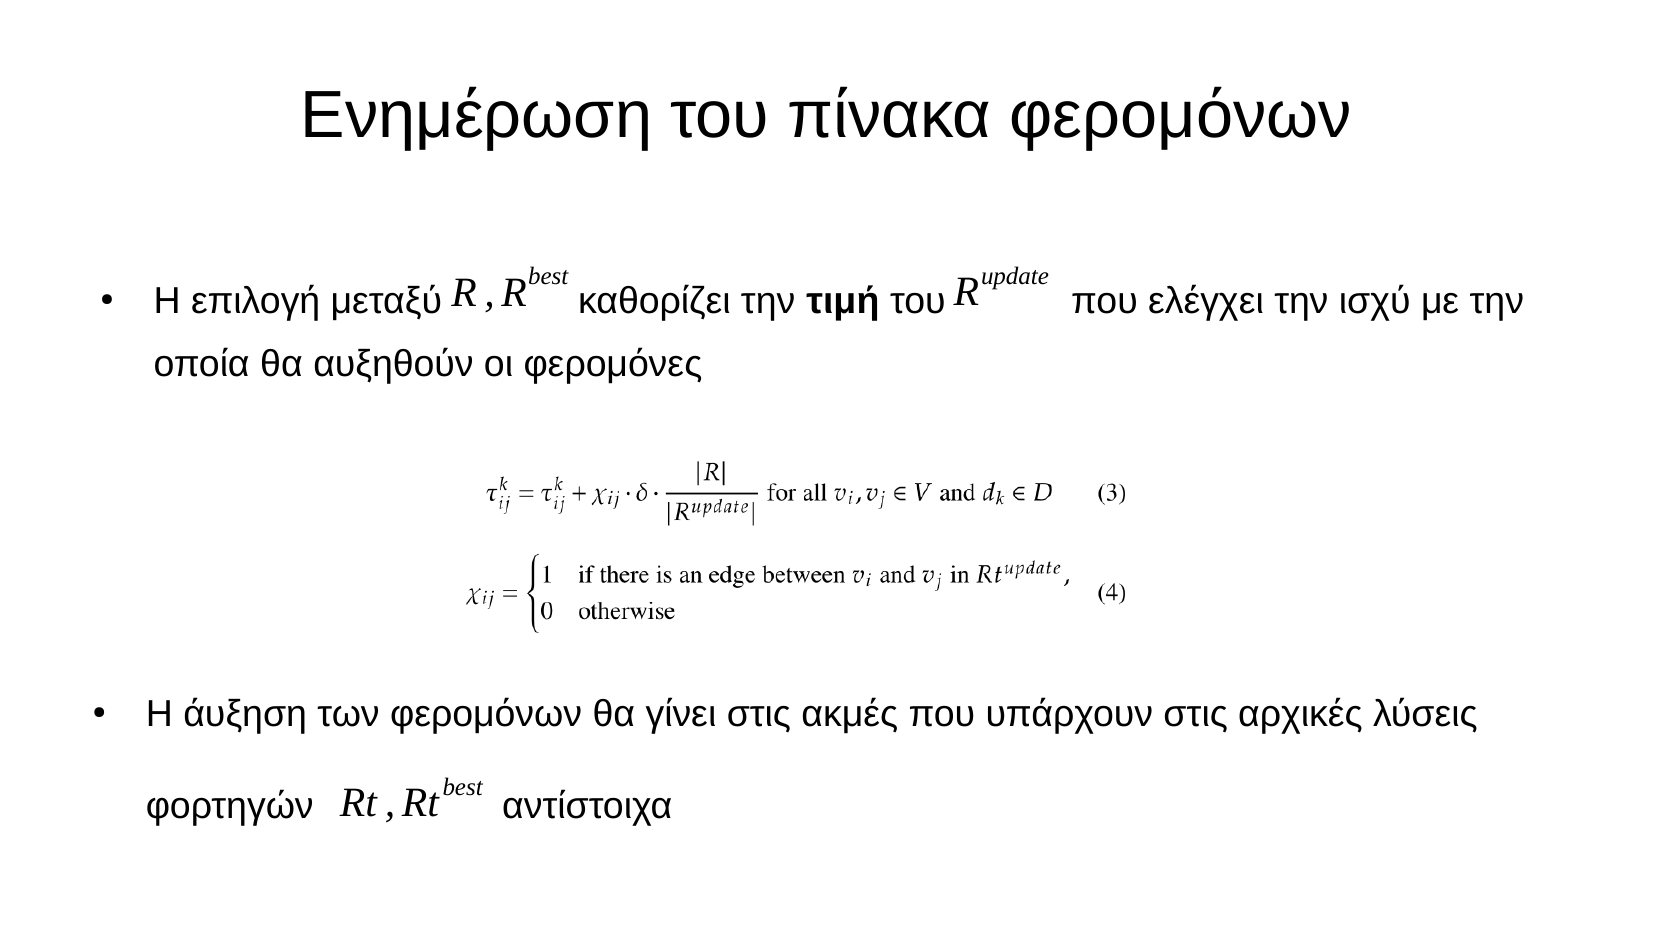

# Ενημέρωση του πίνακα φερομόνων
Η επιλογή μεταξύ καθορίζει την τιμή του που ελέγχει την ισχύ με την οποία θα αυξηθούν οι φερομόνες
Η άυξηση των φερομόνων θα γίνει στις ακμές που υπάρχουν στις αρχικές λύσεις
φορτηγών αντίστοιχα